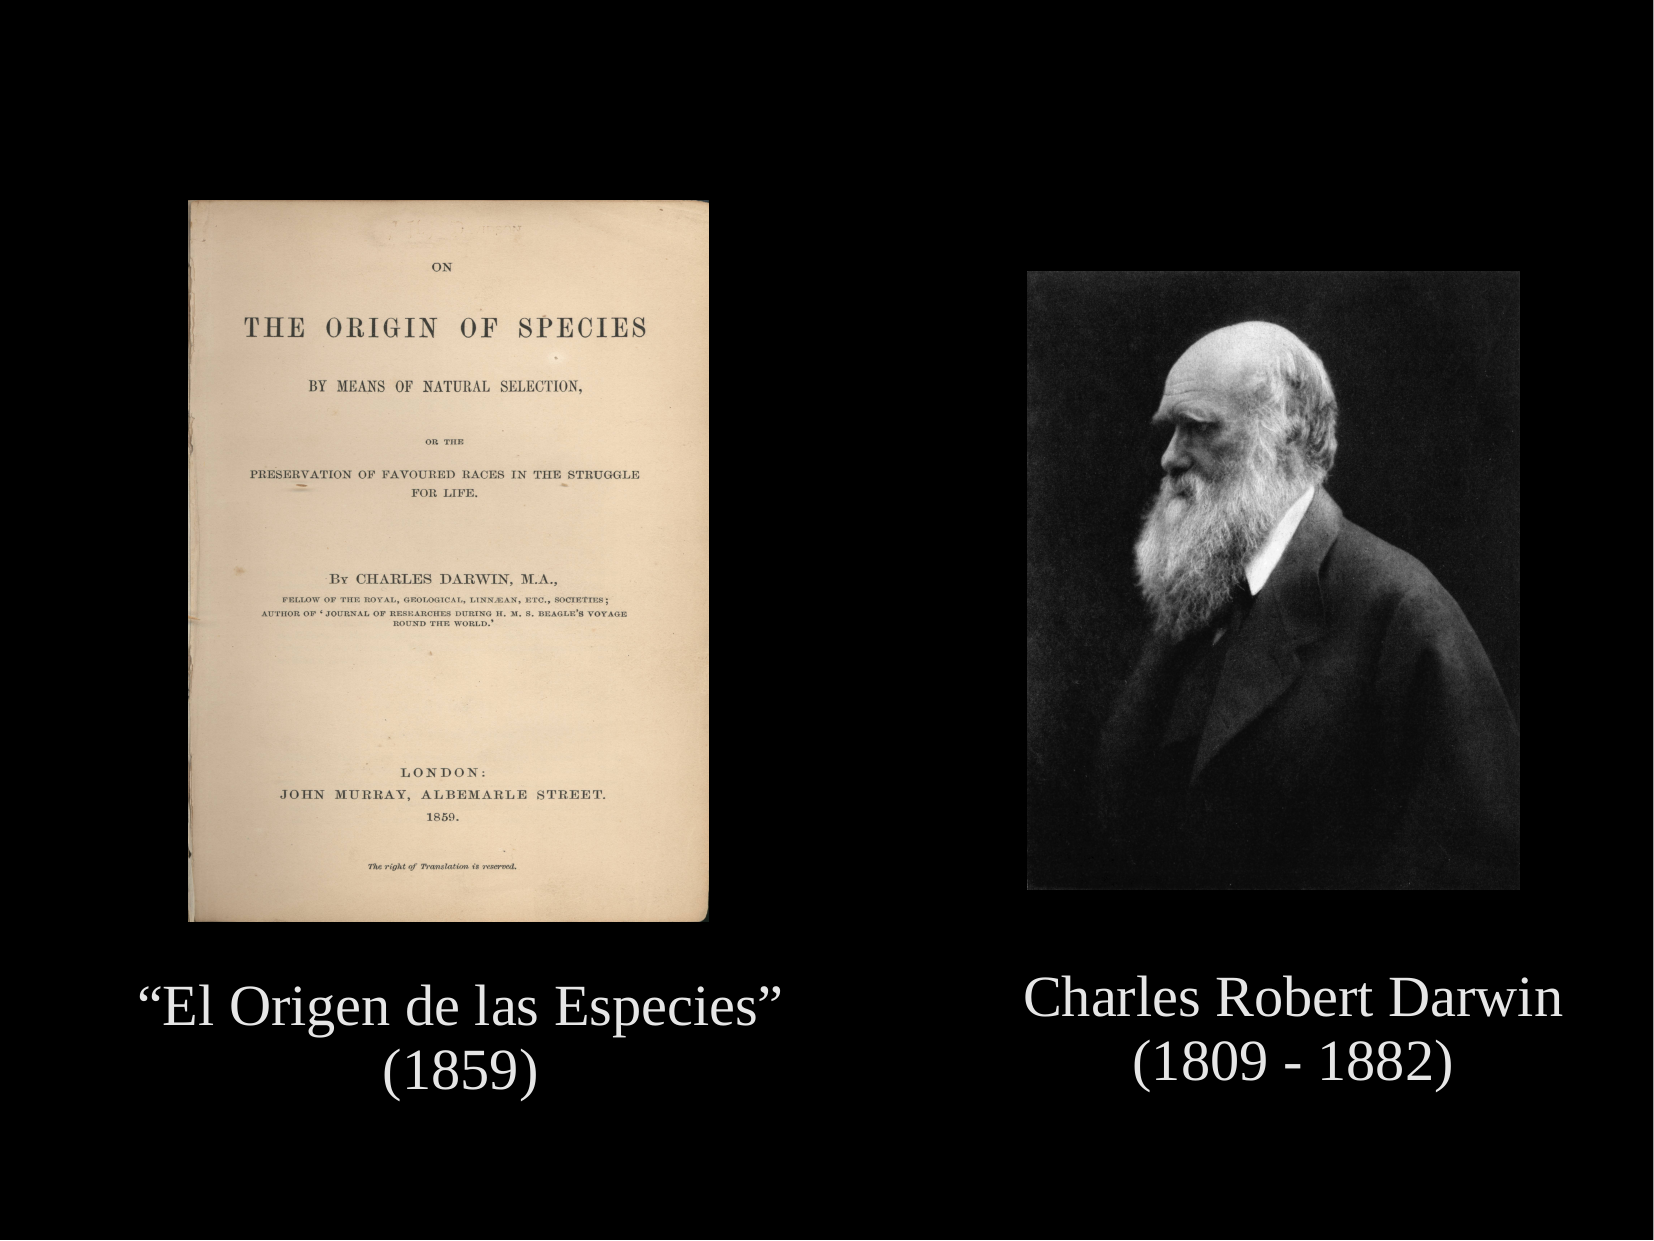

Charles Robert Darwin
(1809 - 1882)
“El Origen de las Especies” (1859)